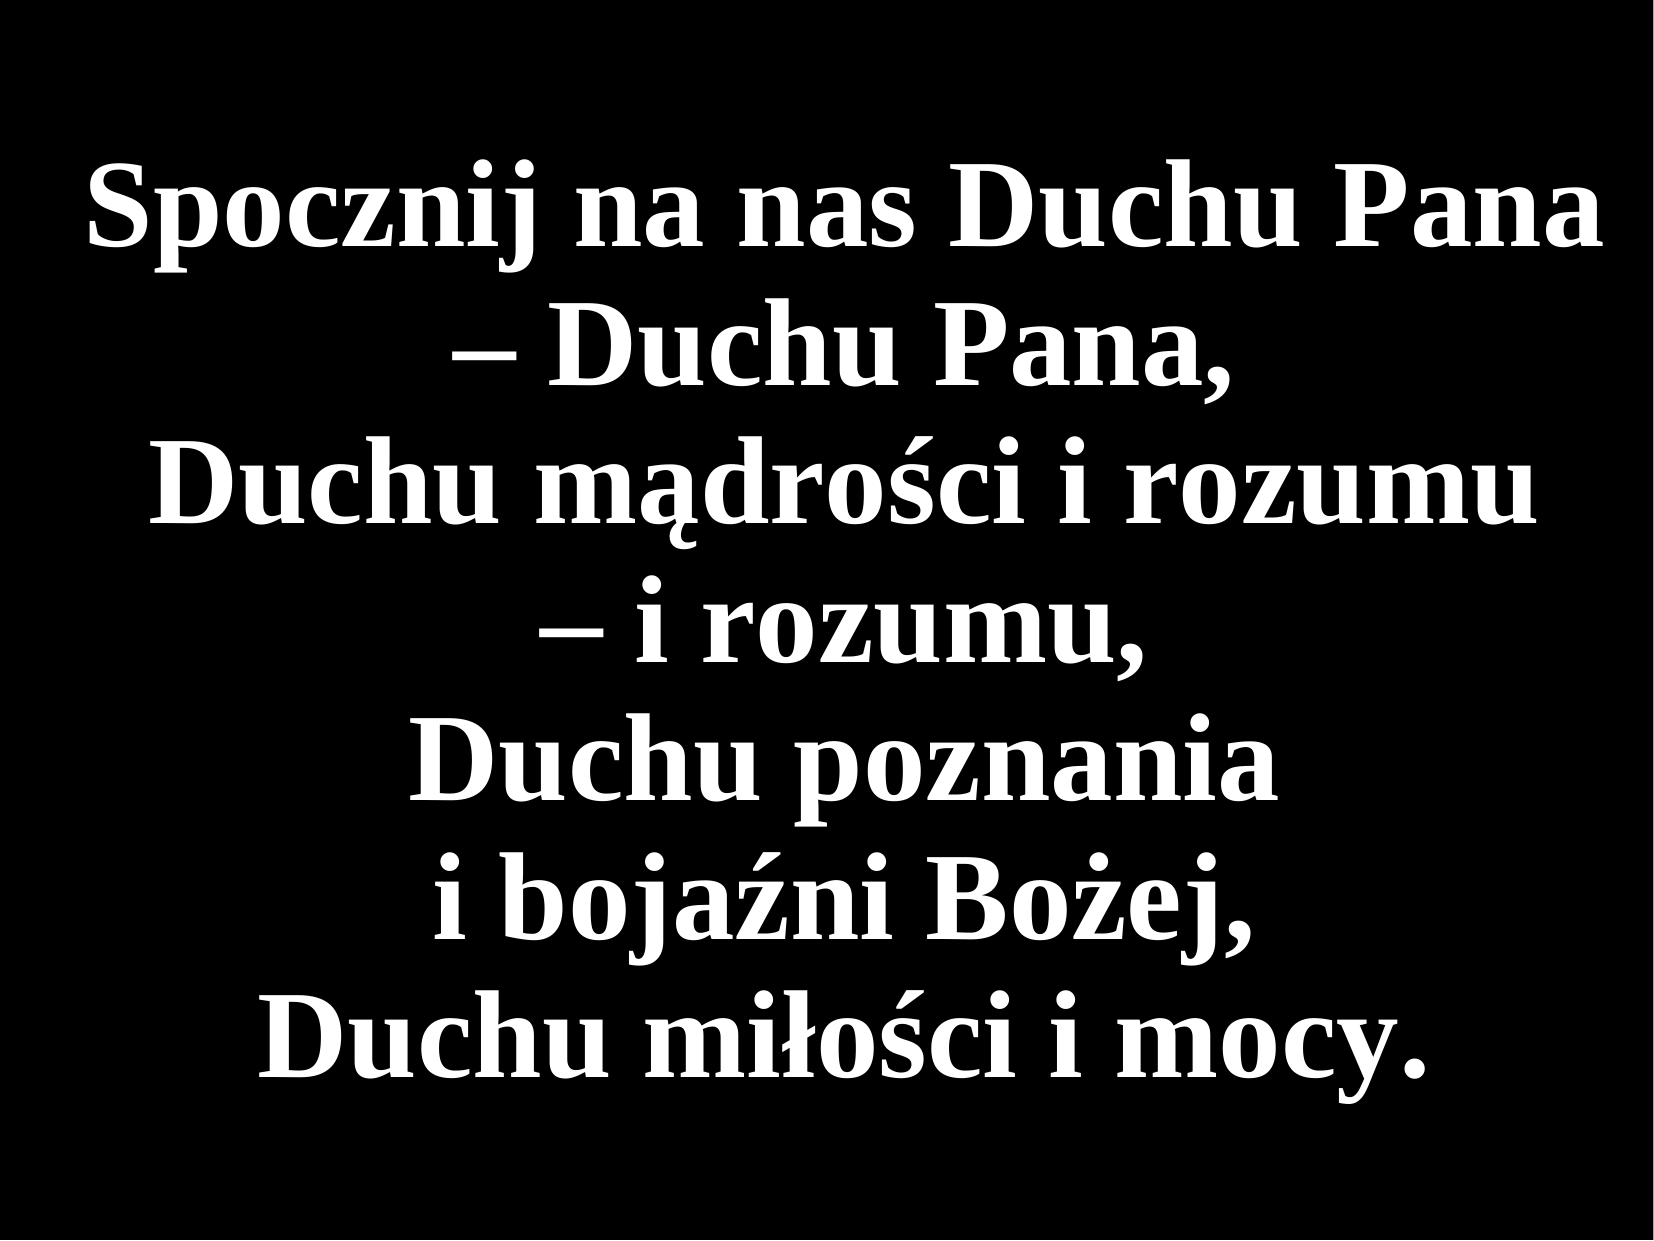

# Spocznij na nas Duchu Pana
– Duchu Pana,
Duchu mądrości i rozumu
– i rozumu,
Duchu poznania
i bojaźni Bożej,
Duchu miłości i mocy.